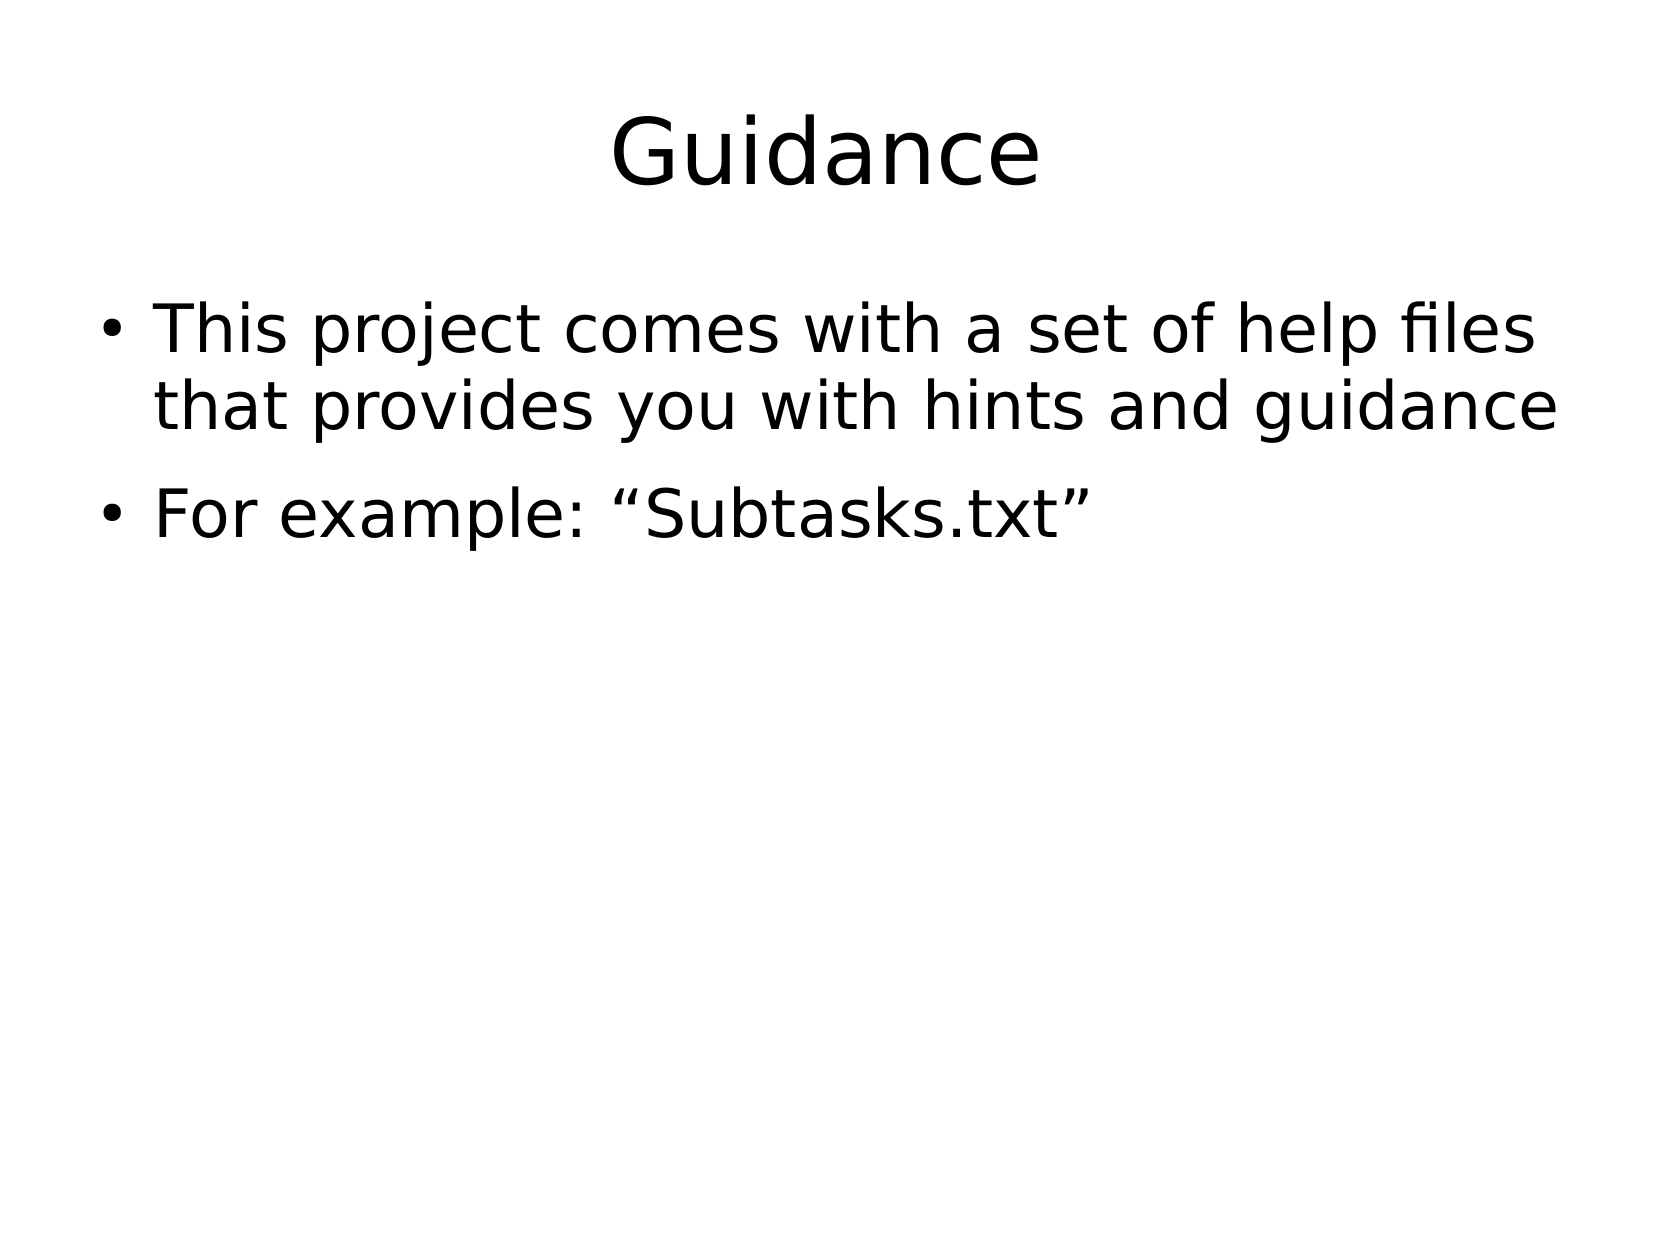

# Guidance
This project comes with a set of help files that provides you with hints and guidance
For example: “Subtasks.txt”